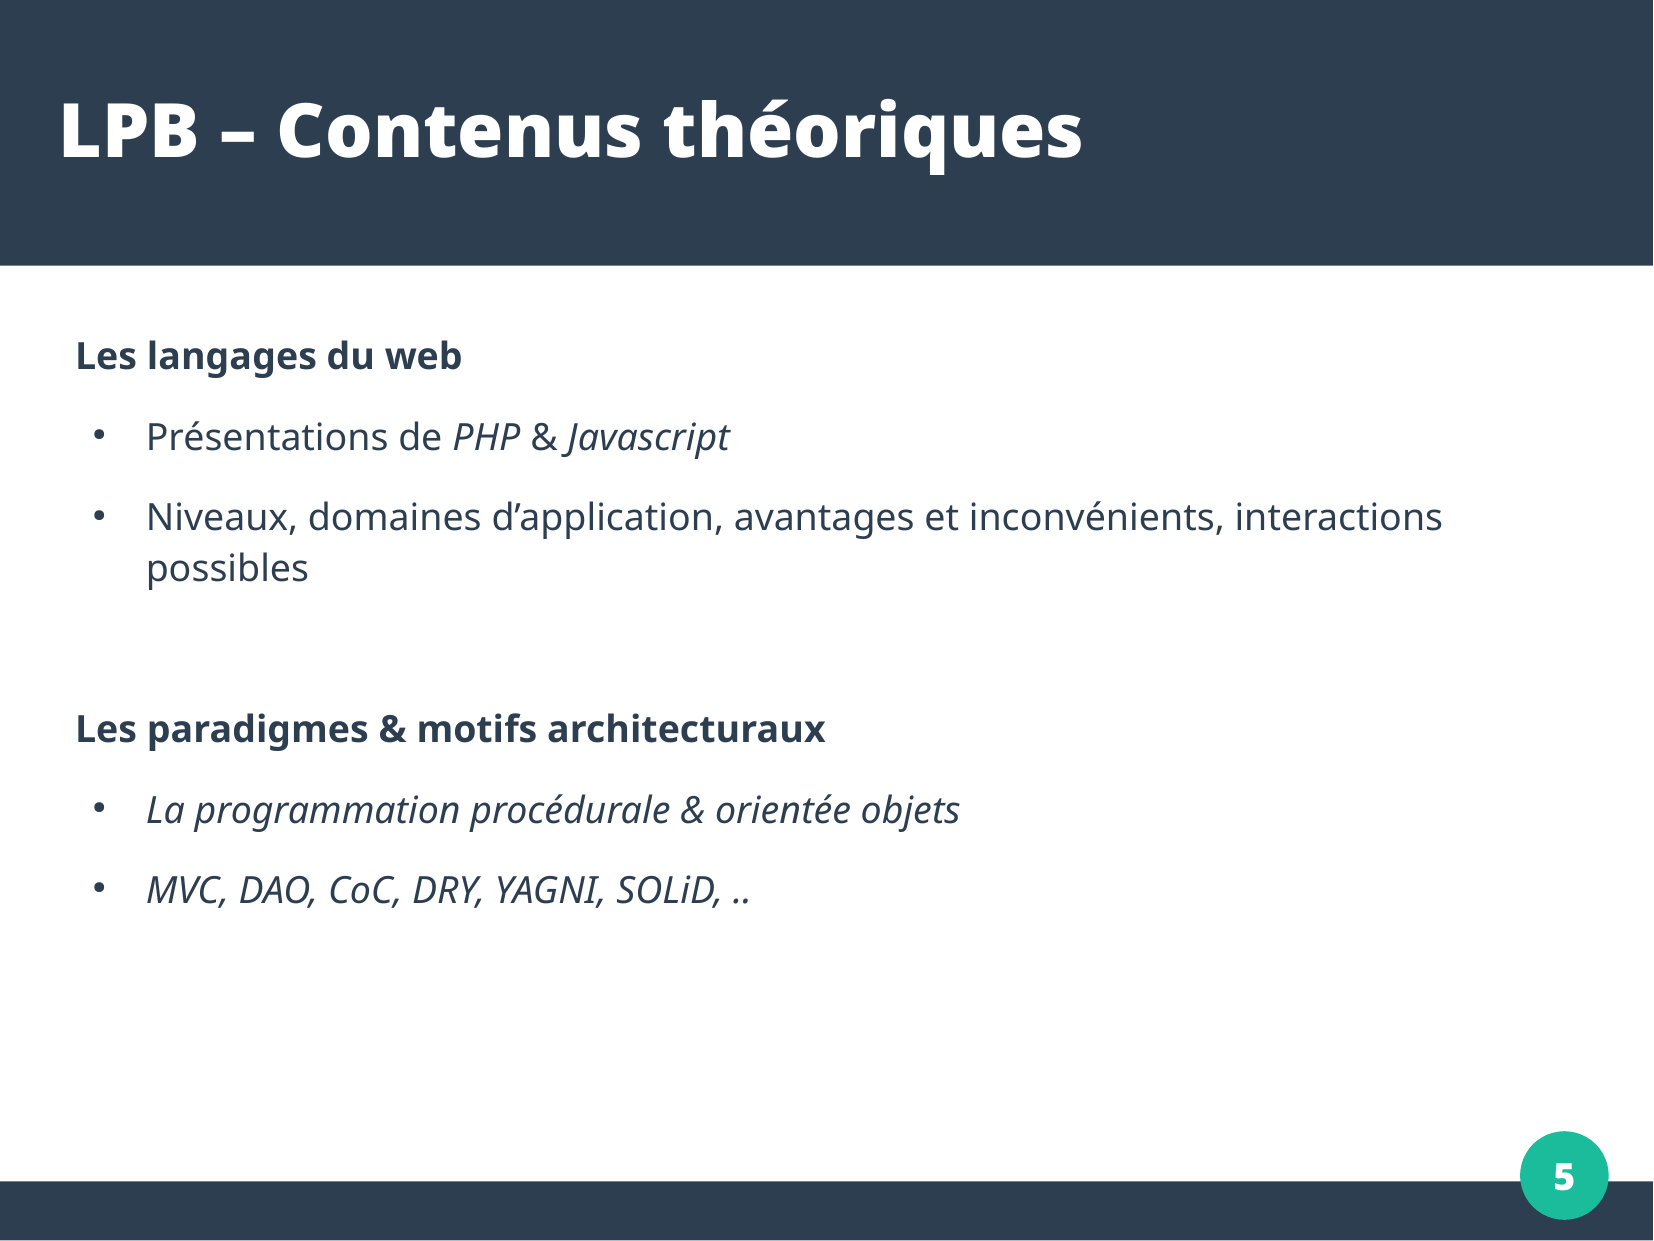

# LPB – Contenus théoriques
Les langages du web
Présentations de PHP & Javascript
Niveaux, domaines d’application, avantages et inconvénients, interactions possibles
Les paradigmes & motifs architecturaux
La programmation procédurale & orientée objets
MVC, DAO, CoC, DRY, YAGNI, SOLiD, ..
5